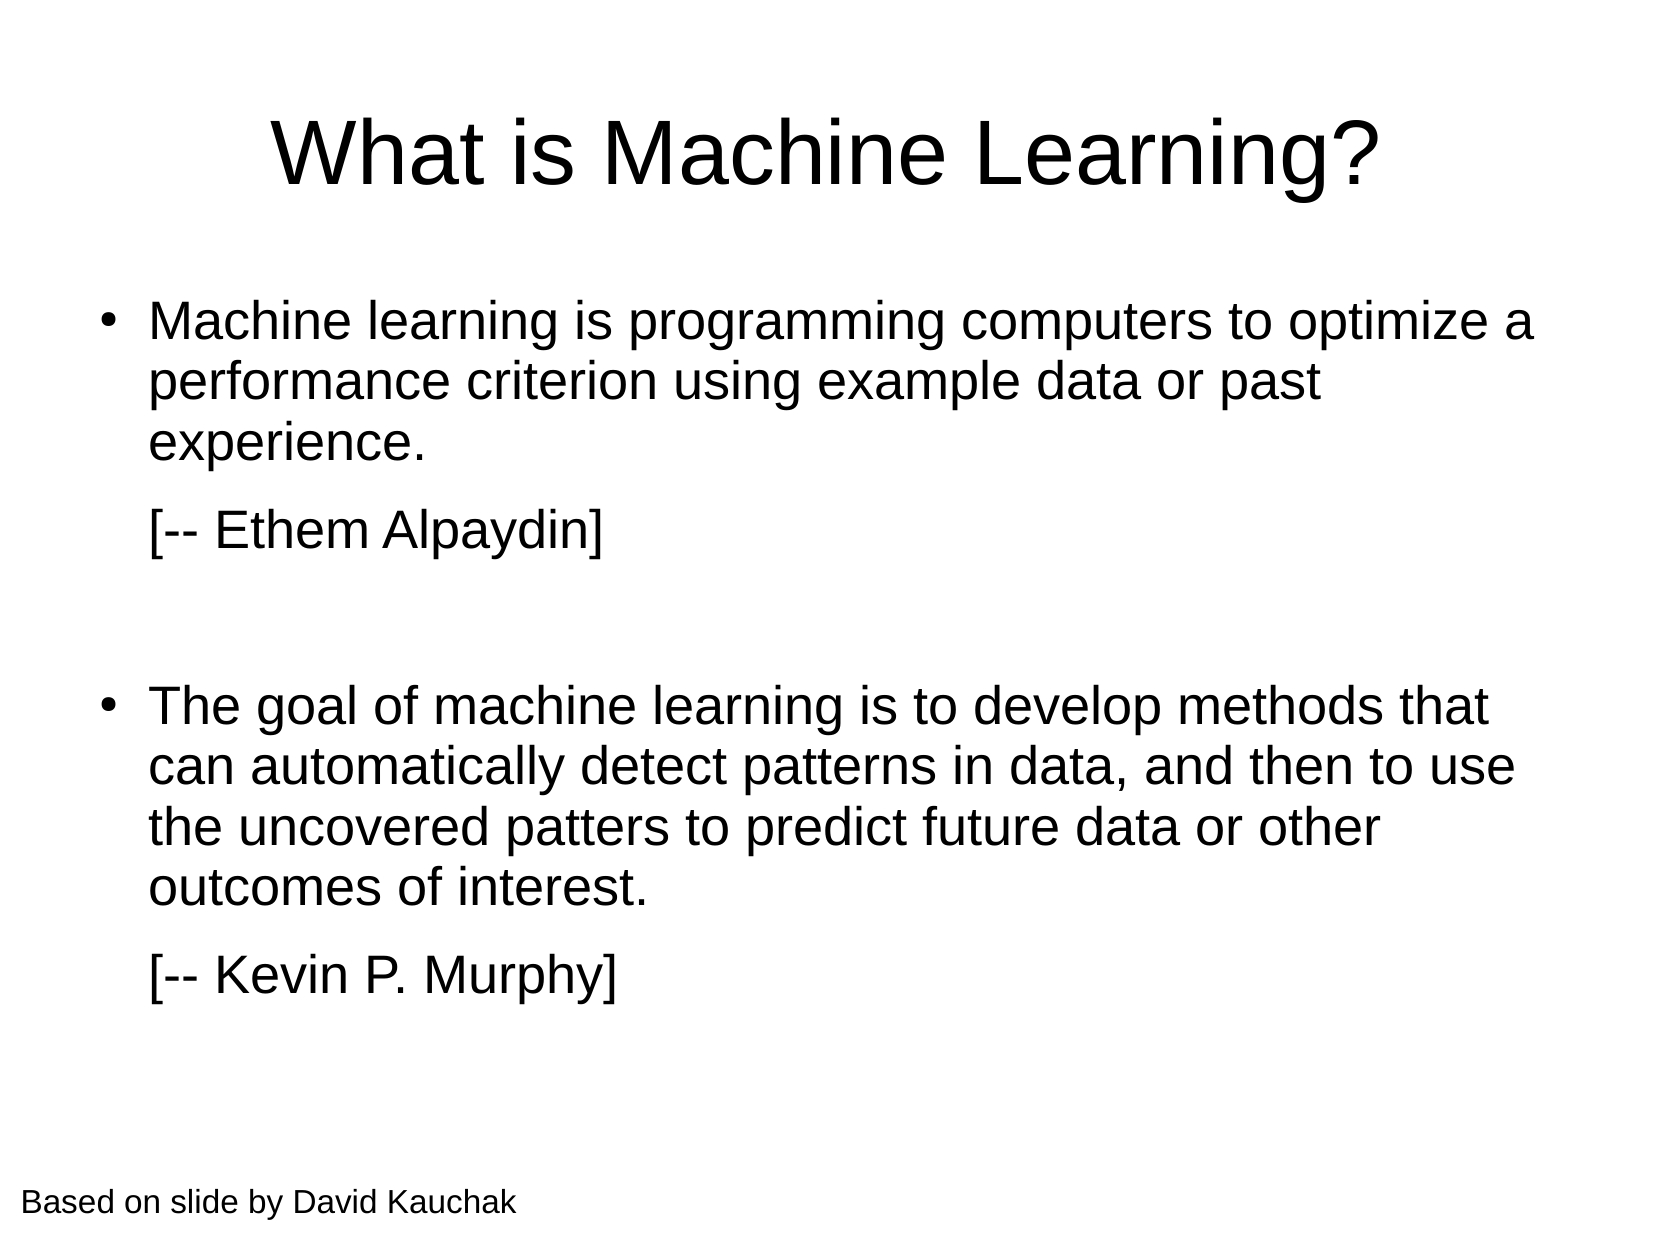

# What is Machine Learning?
Machine learning is programming computers to optimize a performance criterion using example data or past experience.
[-- Ethem Alpaydin]
The goal of machine learning is to develop methods that can automatically detect patterns in data, and then to use the uncovered patters to predict future data or other outcomes of interest.
[-- Kevin P. Murphy]
Based on slide by David Kauchak